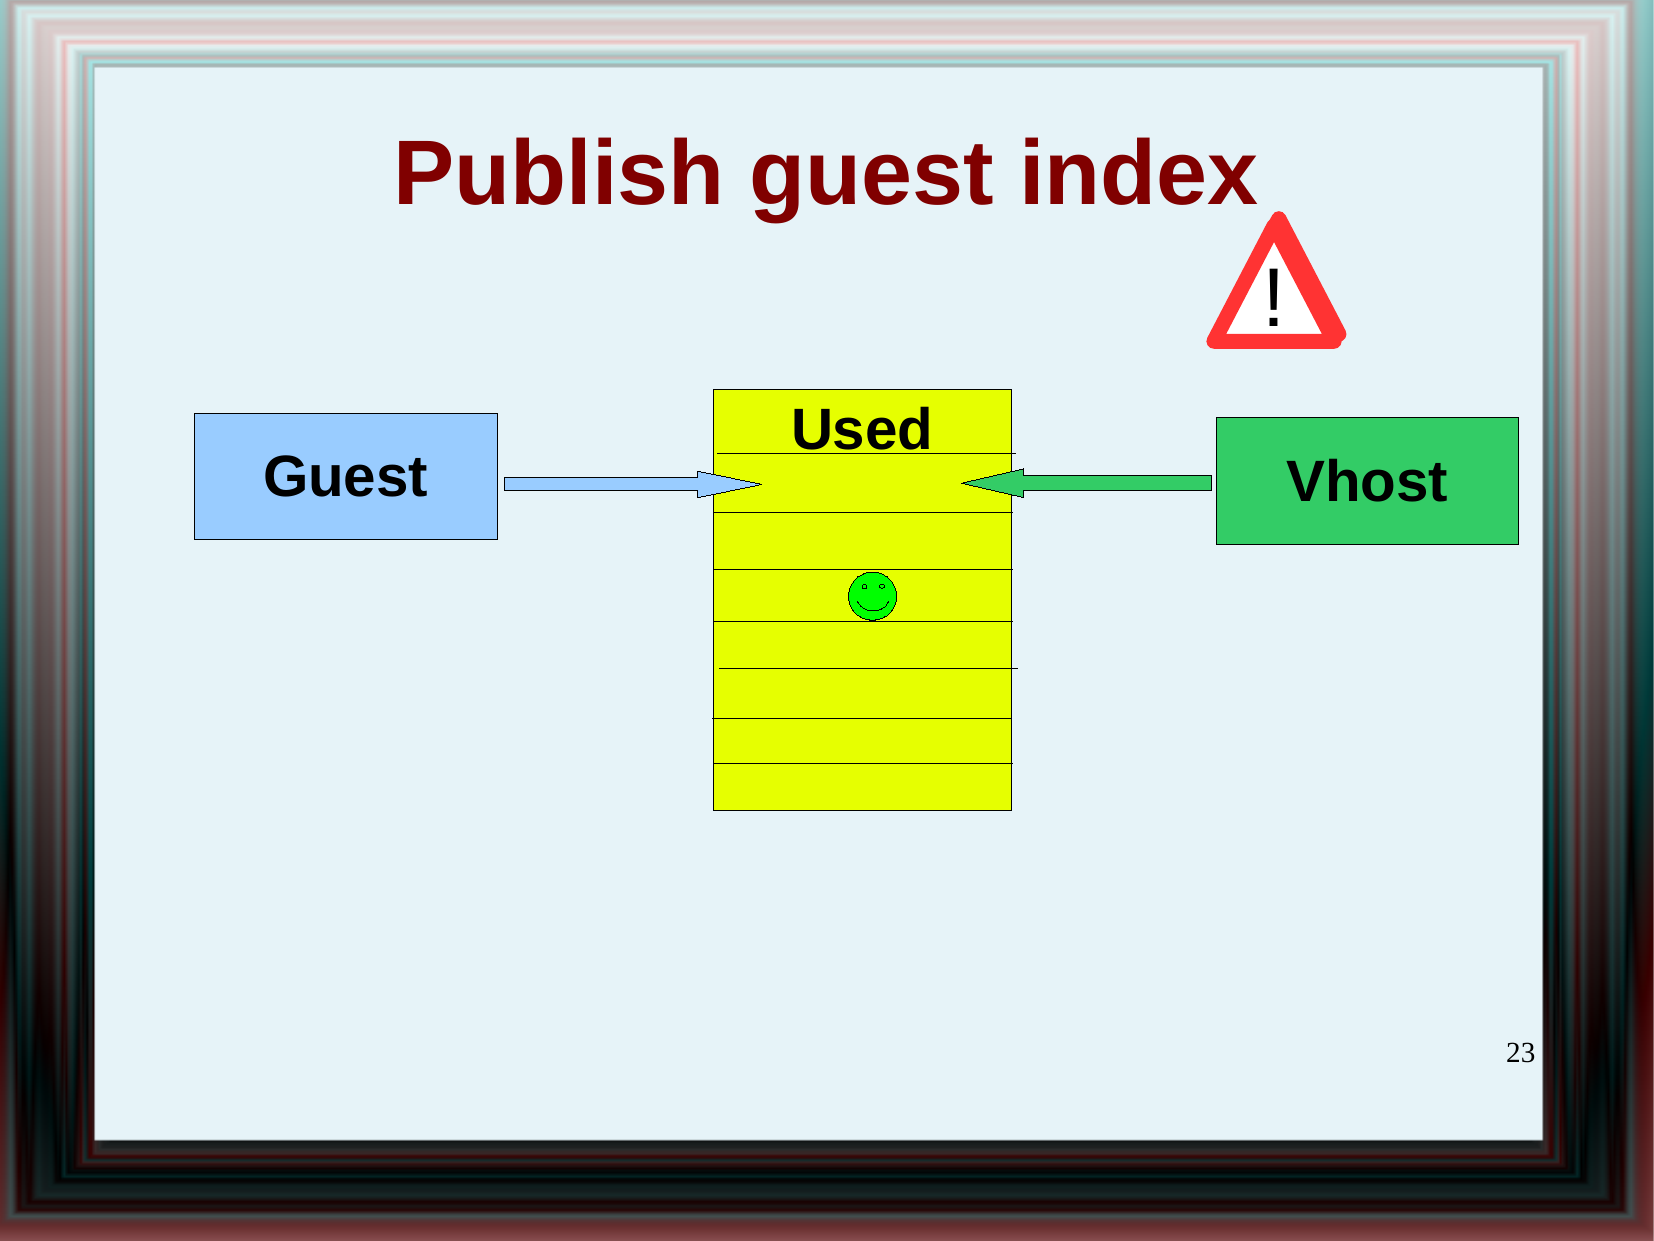

# Publish guest index
!
!
Used
Guest
Vhost
23